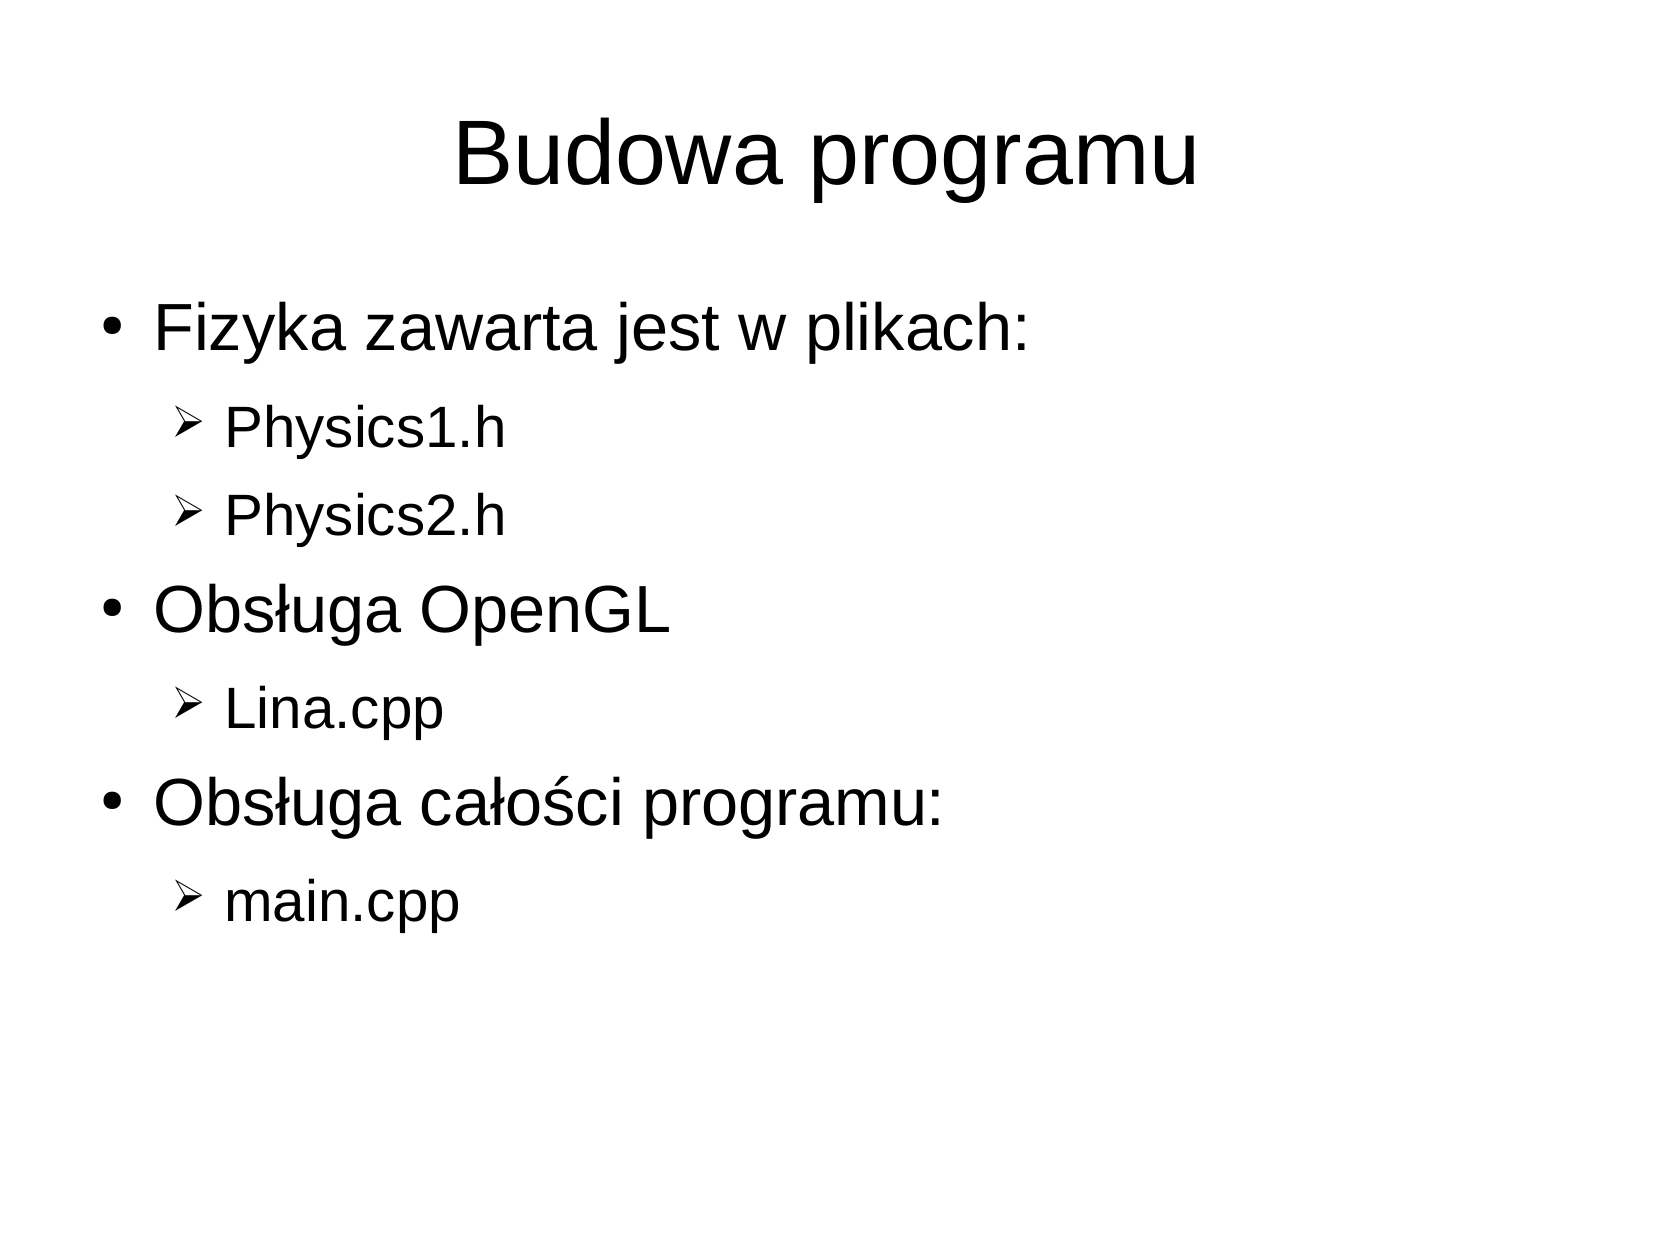

# Budowa programu
Fizyka zawarta jest w plikach:
Physics1.h
Physics2.h
Obsługa OpenGL
Lina.cpp
Obsługa całości programu:
main.cpp